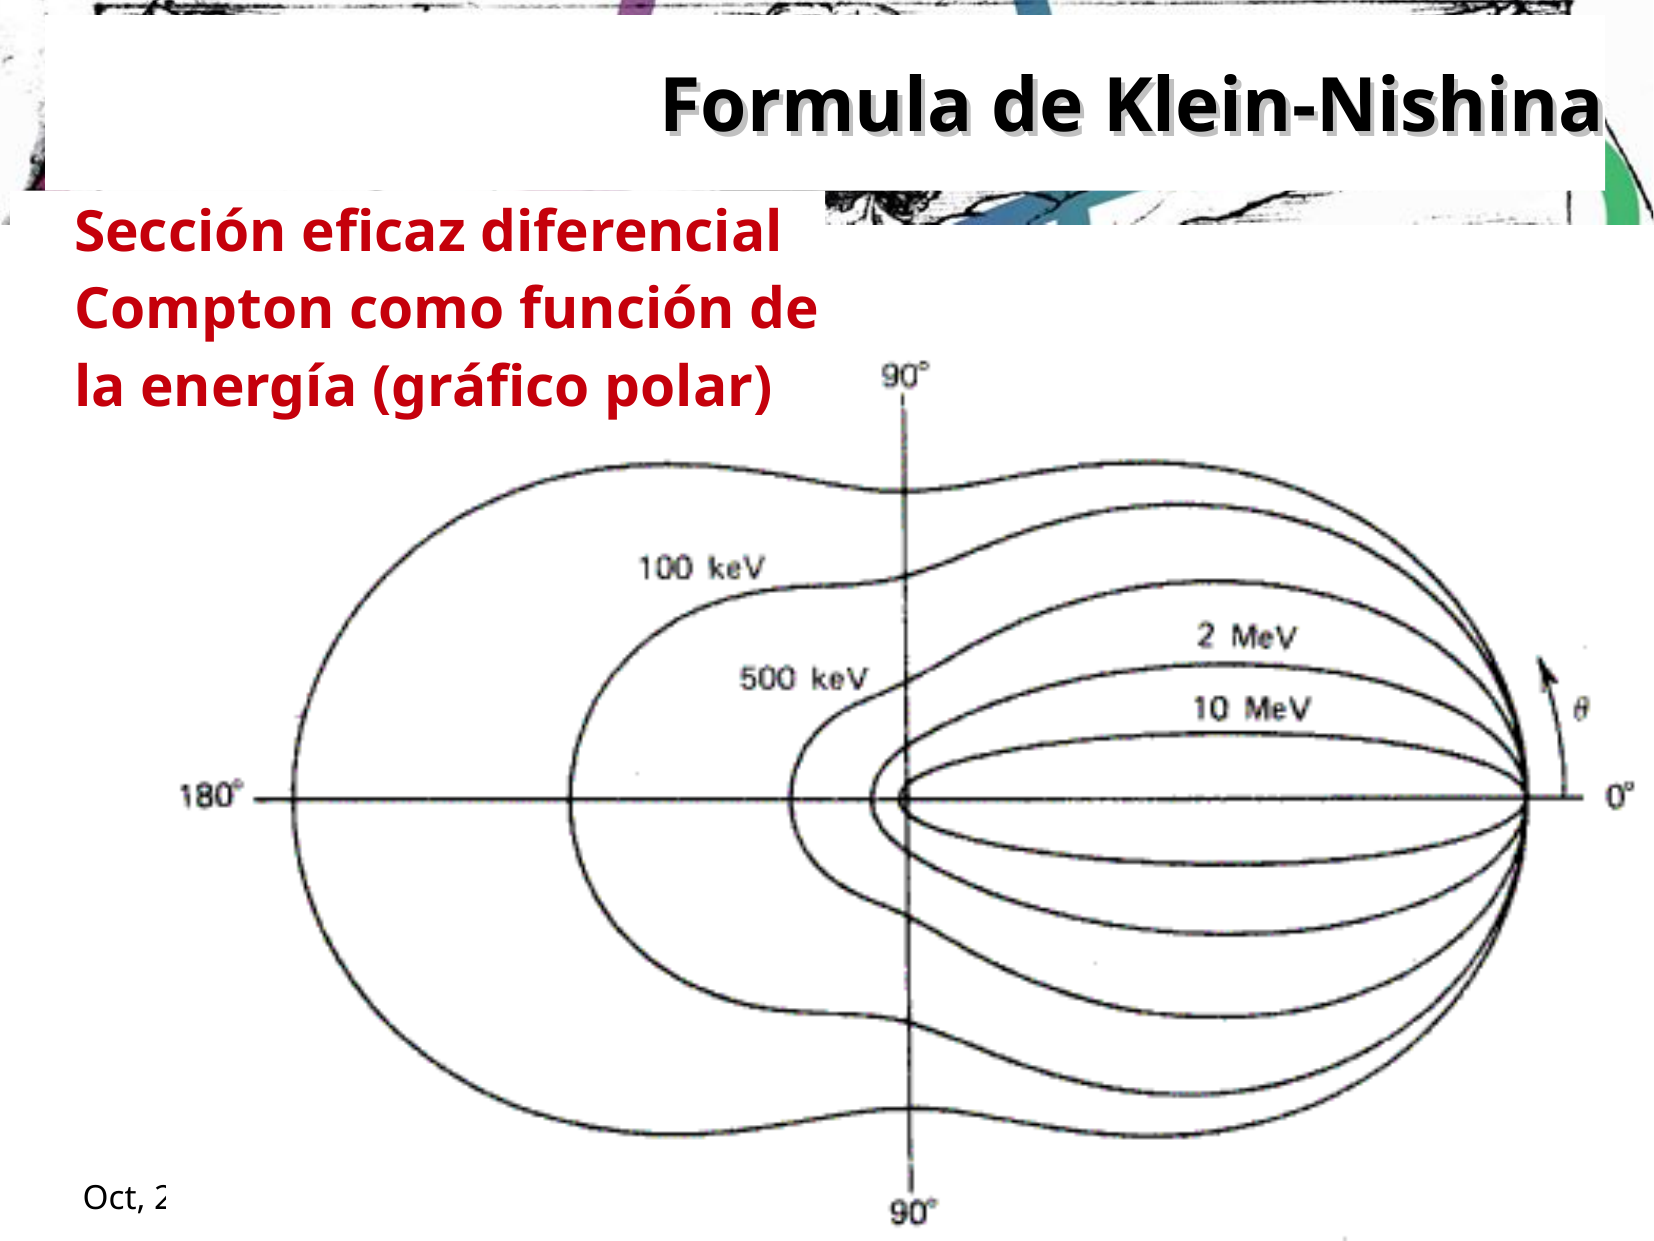

# Formula de Klein-Nishina
Sección eficaz diferencial Compton como función de la energía (gráfico polar)
Oct, 2016
Asorey - Balseiro 2016 Física Médica - 04/04
32